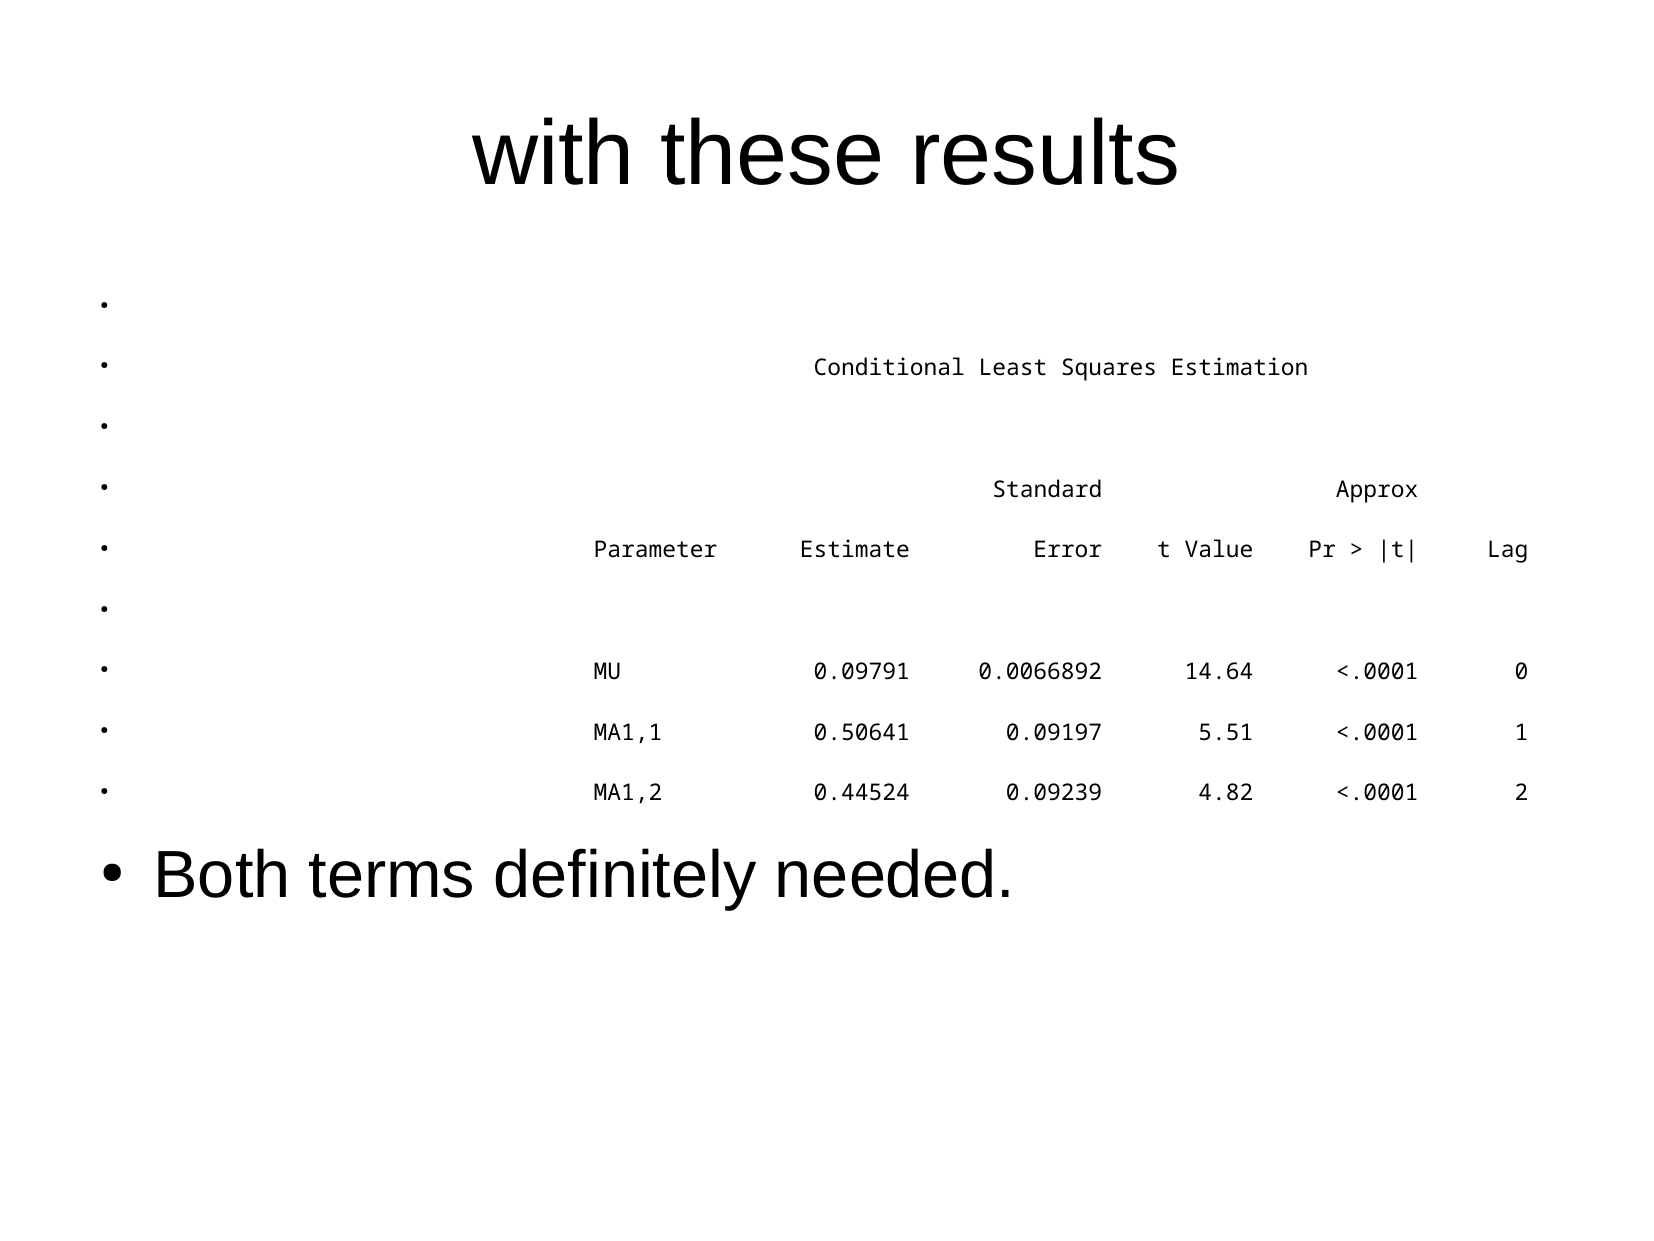

# with these results
 Conditional Least Squares Estimation
 Standard Approx
 Parameter Estimate Error t Value Pr > |t| Lag
 MU 0.09791 0.0066892 14.64 <.0001 0
 MA1,1 0.50641 0.09197 5.51 <.0001 1
 MA1,2 0.44524 0.09239 4.82 <.0001 2
Both terms definitely needed.